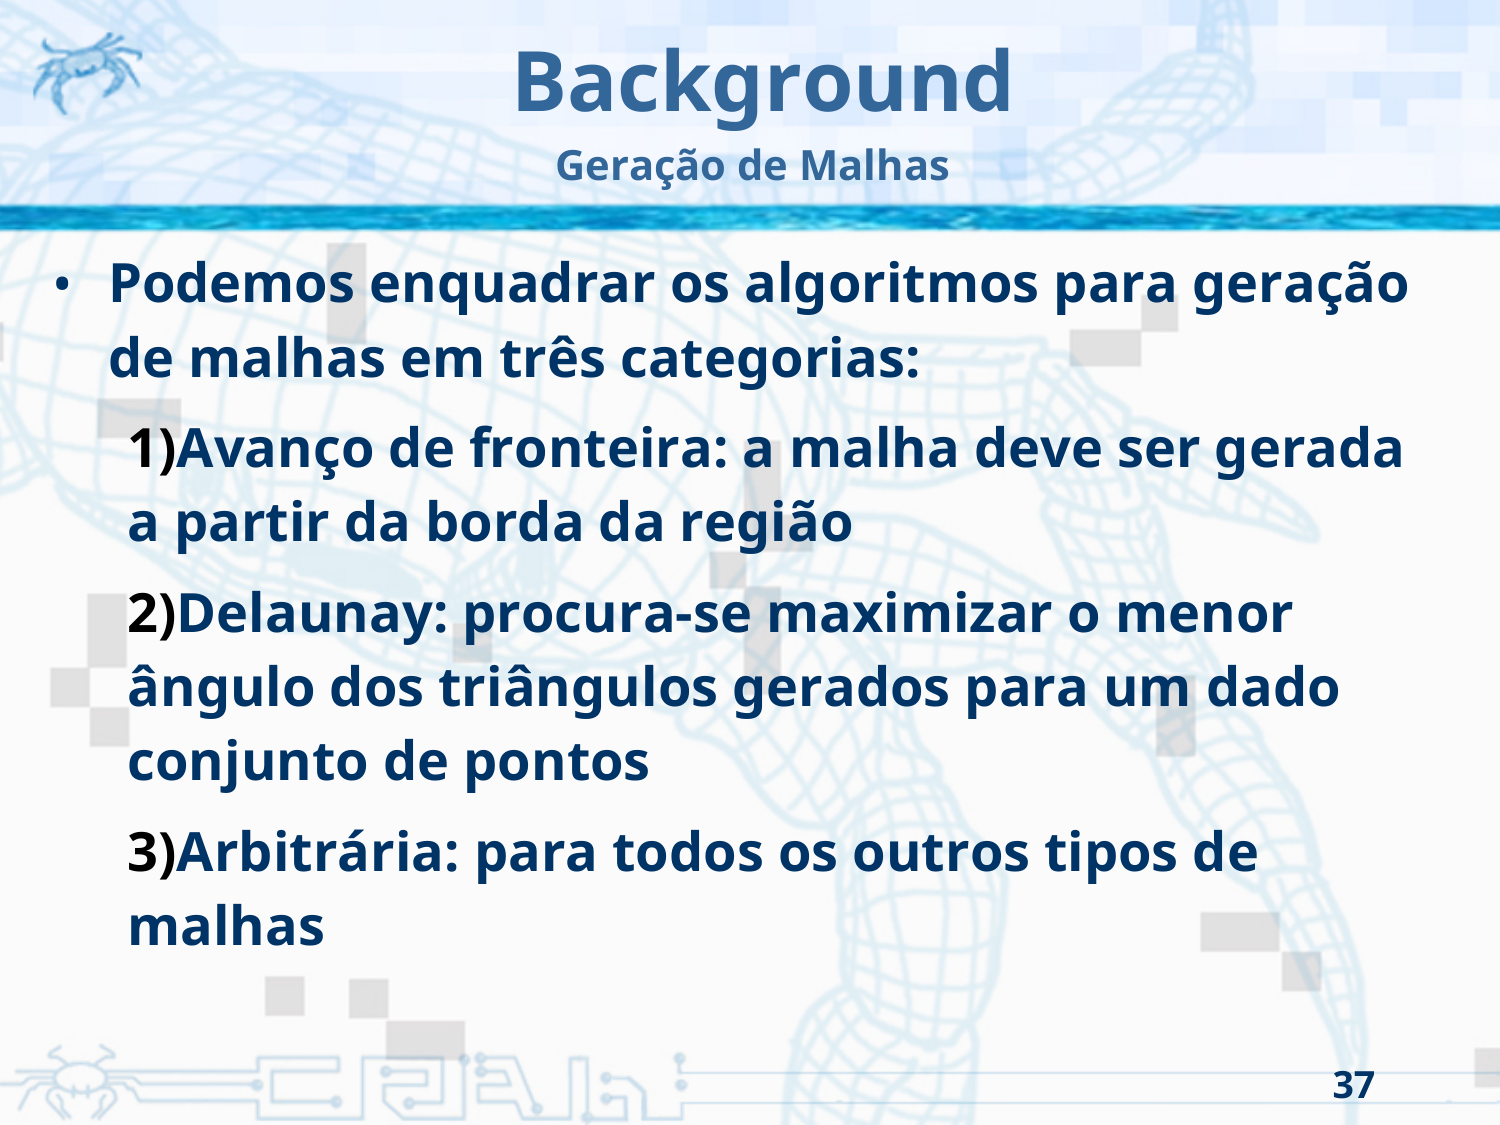

Background
Geração de Malhas
Podemos enquadrar os algoritmos para geração de malhas em três categorias:
Avanço de fronteira: a malha deve ser gerada a partir da borda da região
Delaunay: procura-se maximizar o menor ângulo dos triângulos gerados para um dado conjunto de pontos
Arbitrária: para todos os outros tipos de malhas